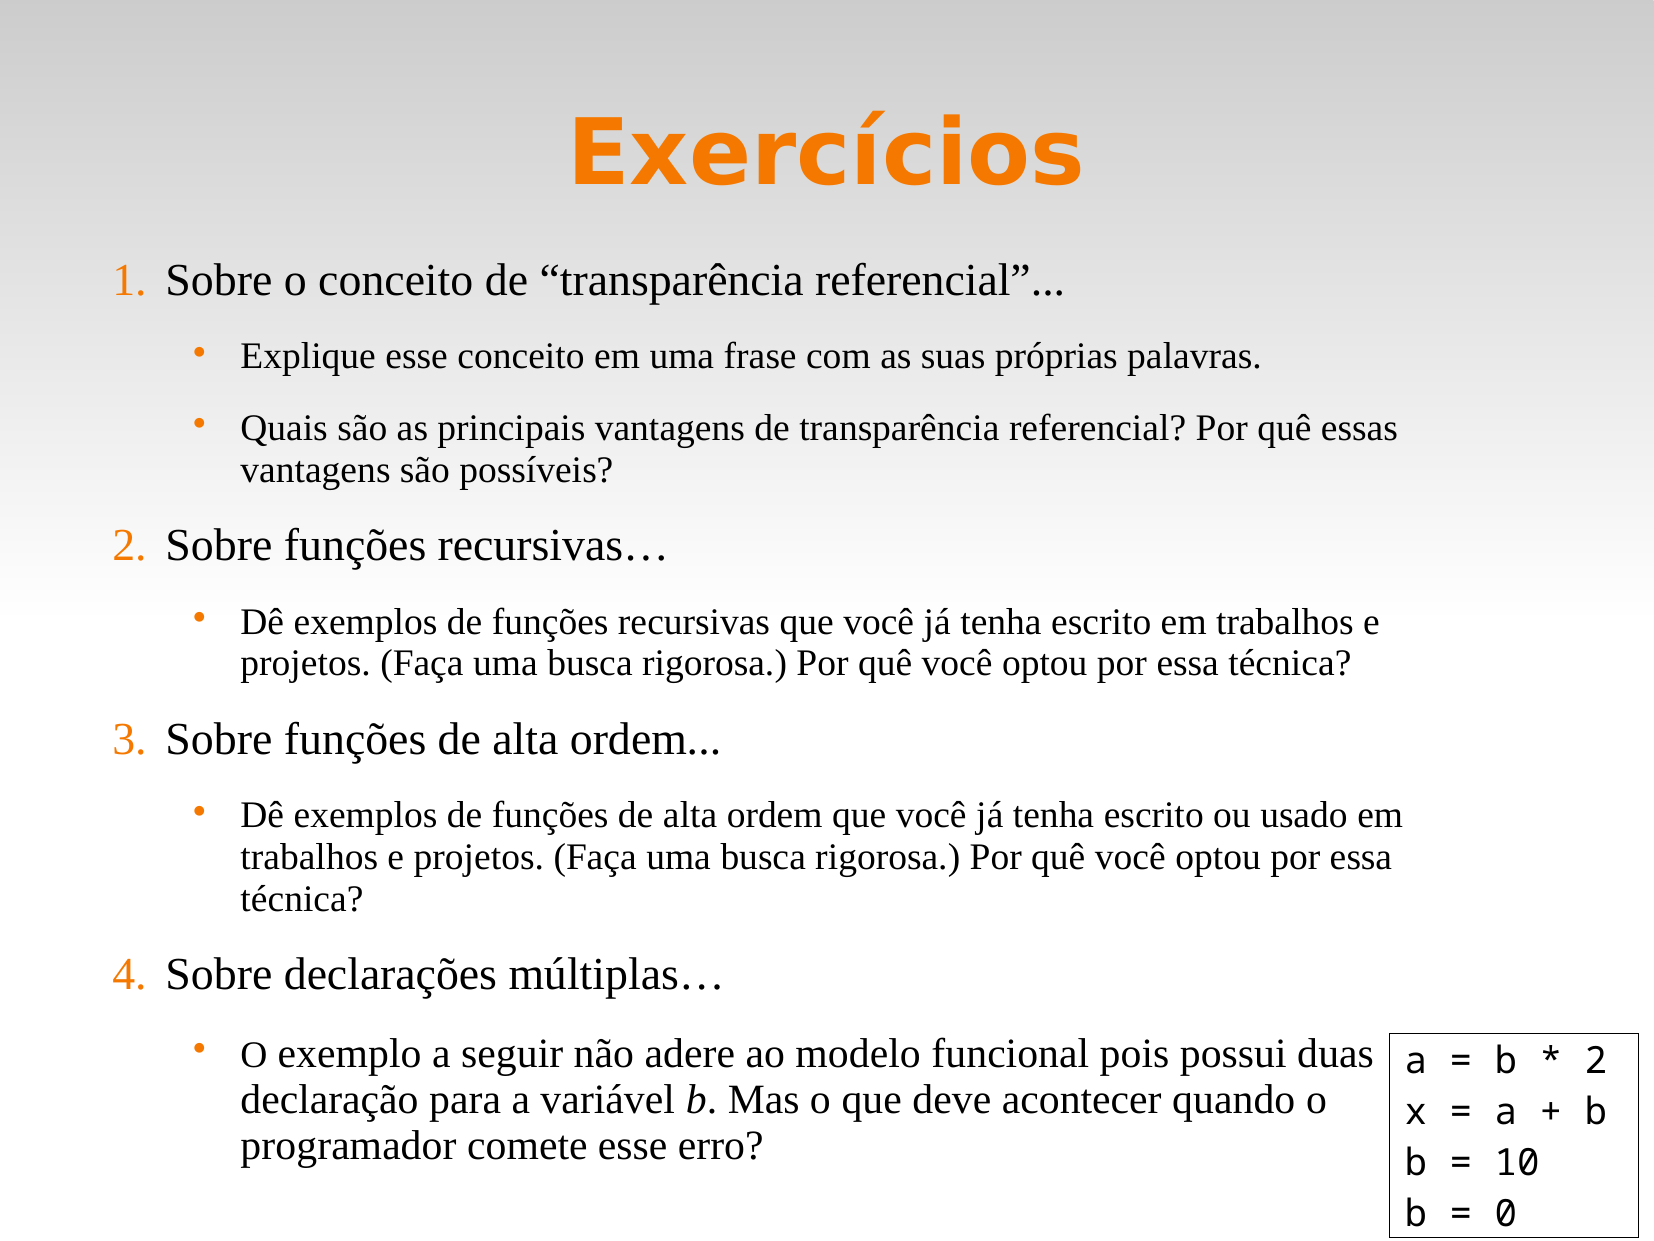

# Exercícios
Sobre o conceito de “transparência referencial”...
Explique esse conceito em uma frase com as suas próprias palavras.
Quais são as principais vantagens de transparência referencial? Por quê essas vantagens são possíveis?
Sobre funções recursivas…
Dê exemplos de funções recursivas que você já tenha escrito em trabalhos e projetos. (Faça uma busca rigorosa.) Por quê você optou por essa técnica?
Sobre funções de alta ordem...
Dê exemplos de funções de alta ordem que você já tenha escrito ou usado em trabalhos e projetos. (Faça uma busca rigorosa.) Por quê você optou por essa técnica?
Sobre declarações múltiplas…
O exemplo a seguir não adere ao modelo funcional pois possui duas declaração para a variável b. Mas o que deve acontecer quando o programador comete esse erro?
a = b * 2
x = a + b
b = 10
b = 0